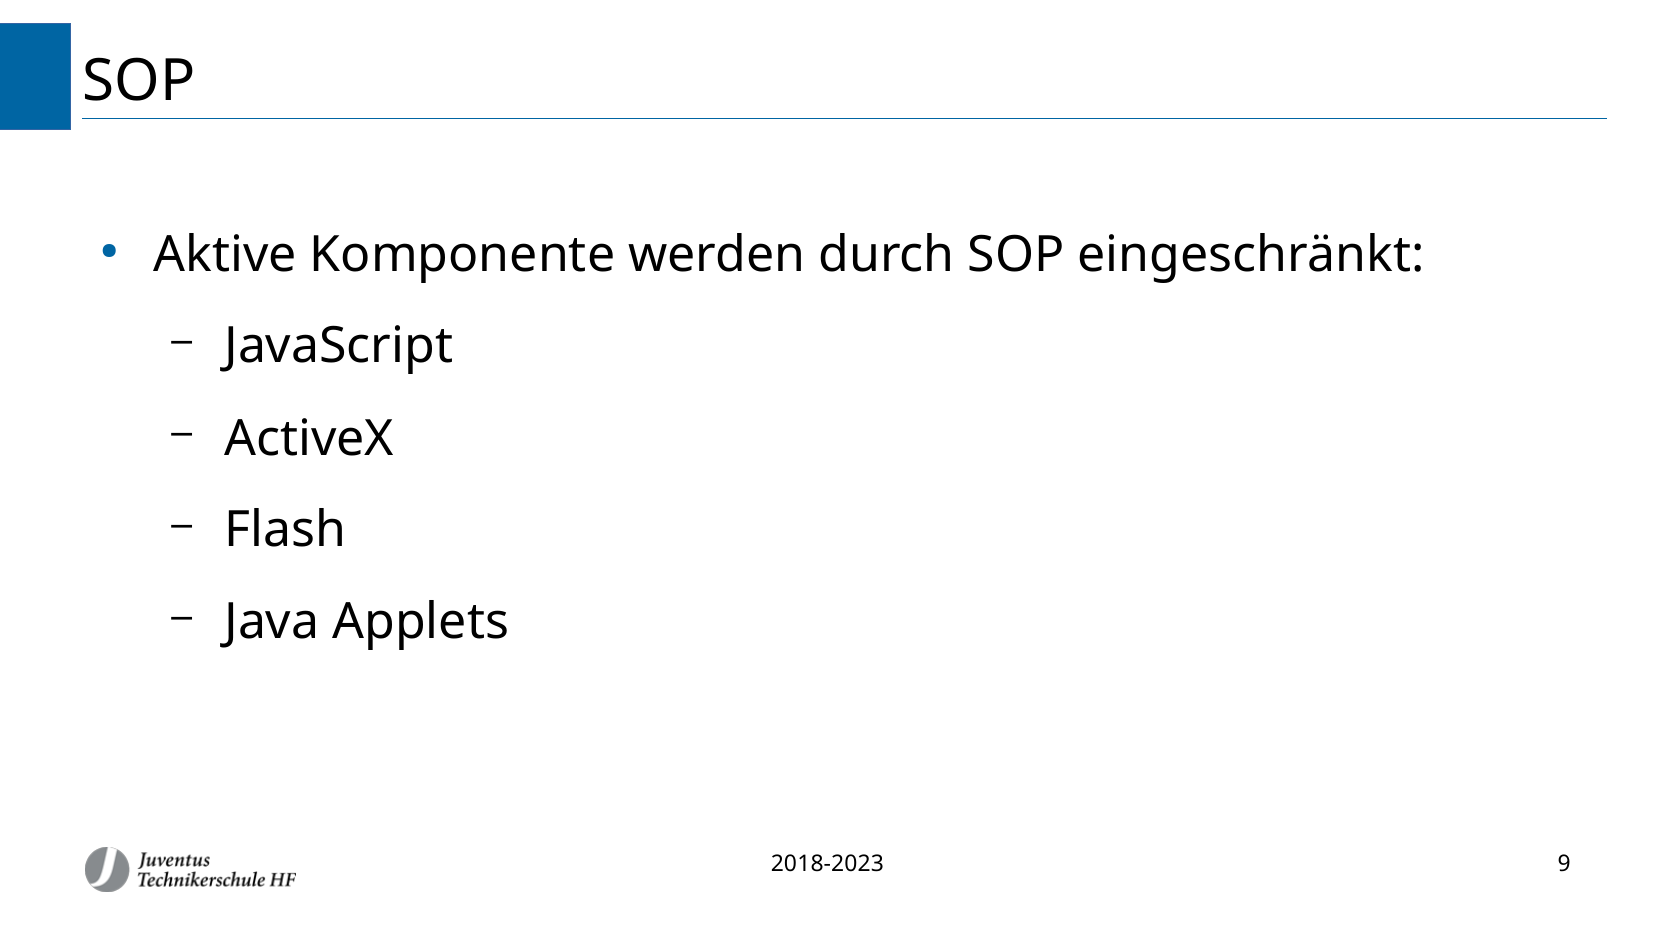

# SOP
Aktive Komponente werden durch SOP eingeschränkt:
JavaScript
ActiveX
Flash
Java Applets
2018-2023
9